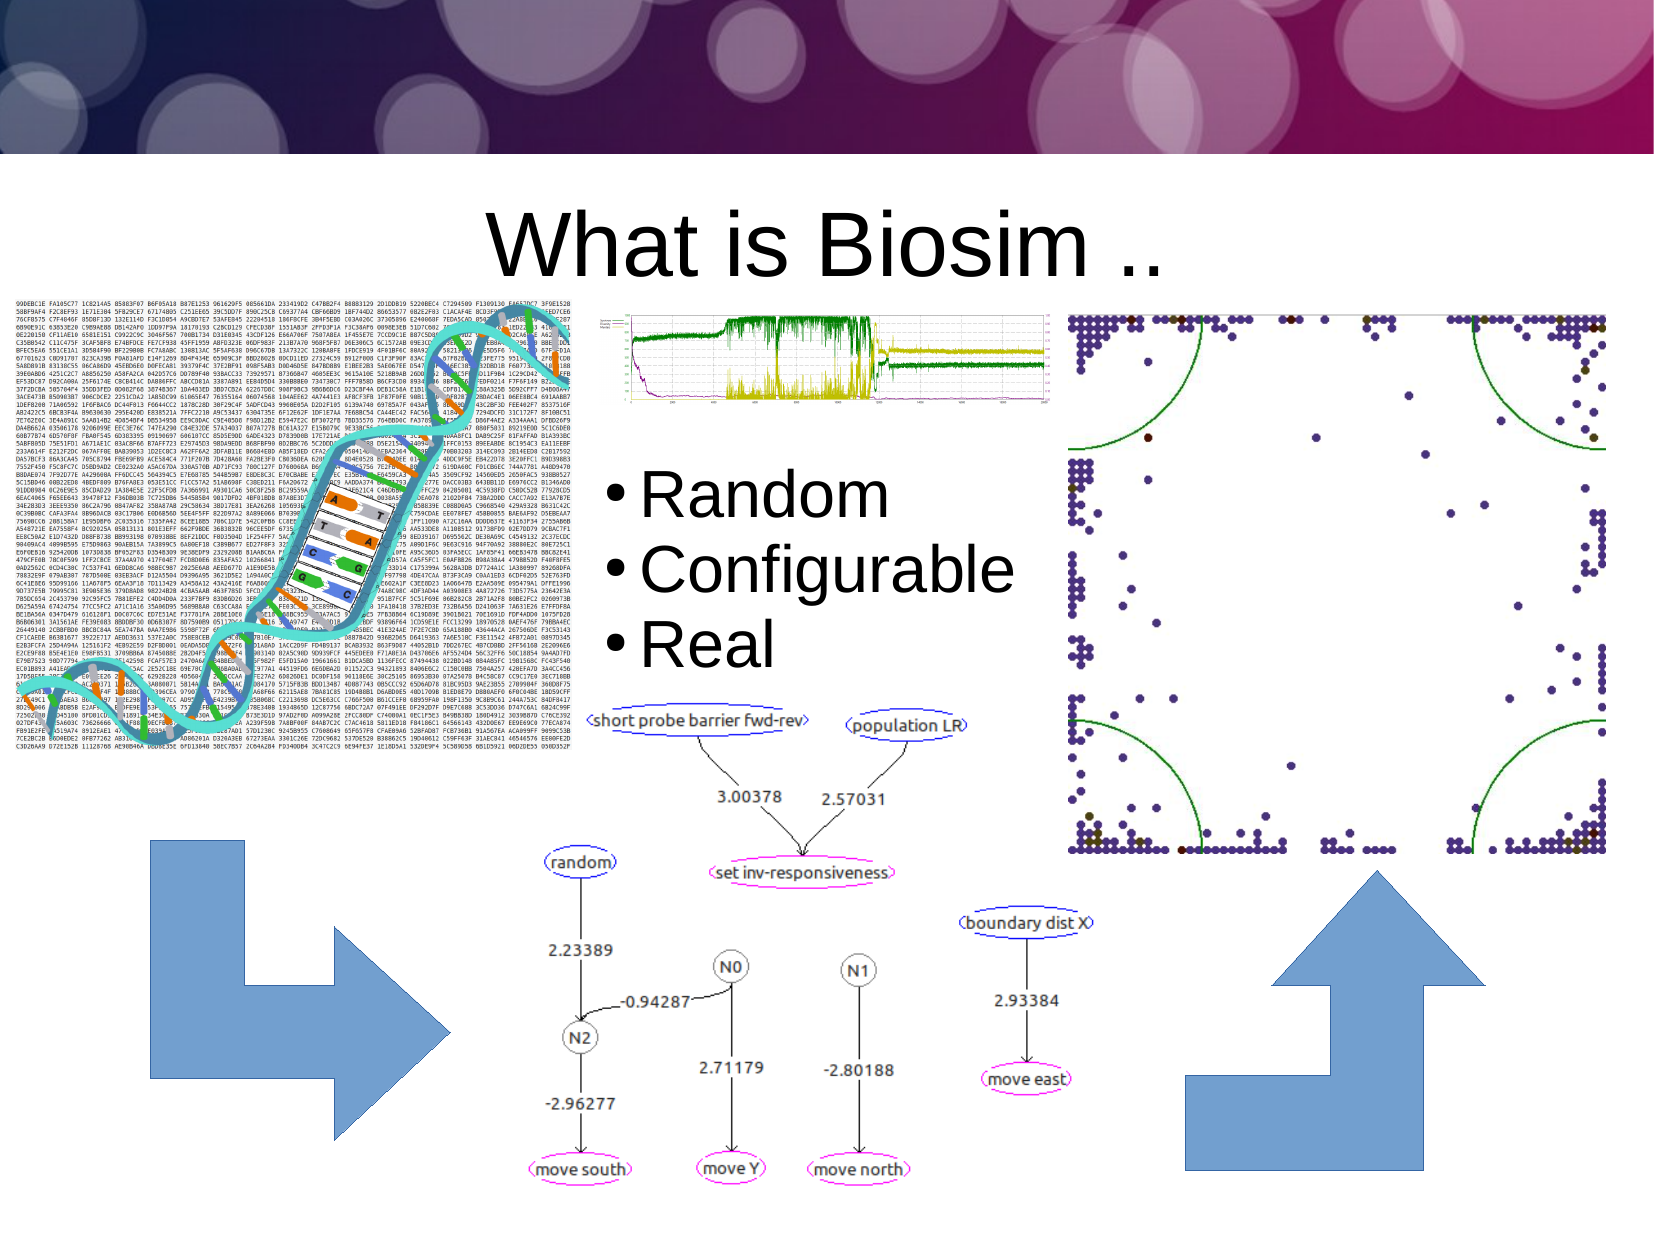

# What is Biosim ..
Random
Configurable
Real